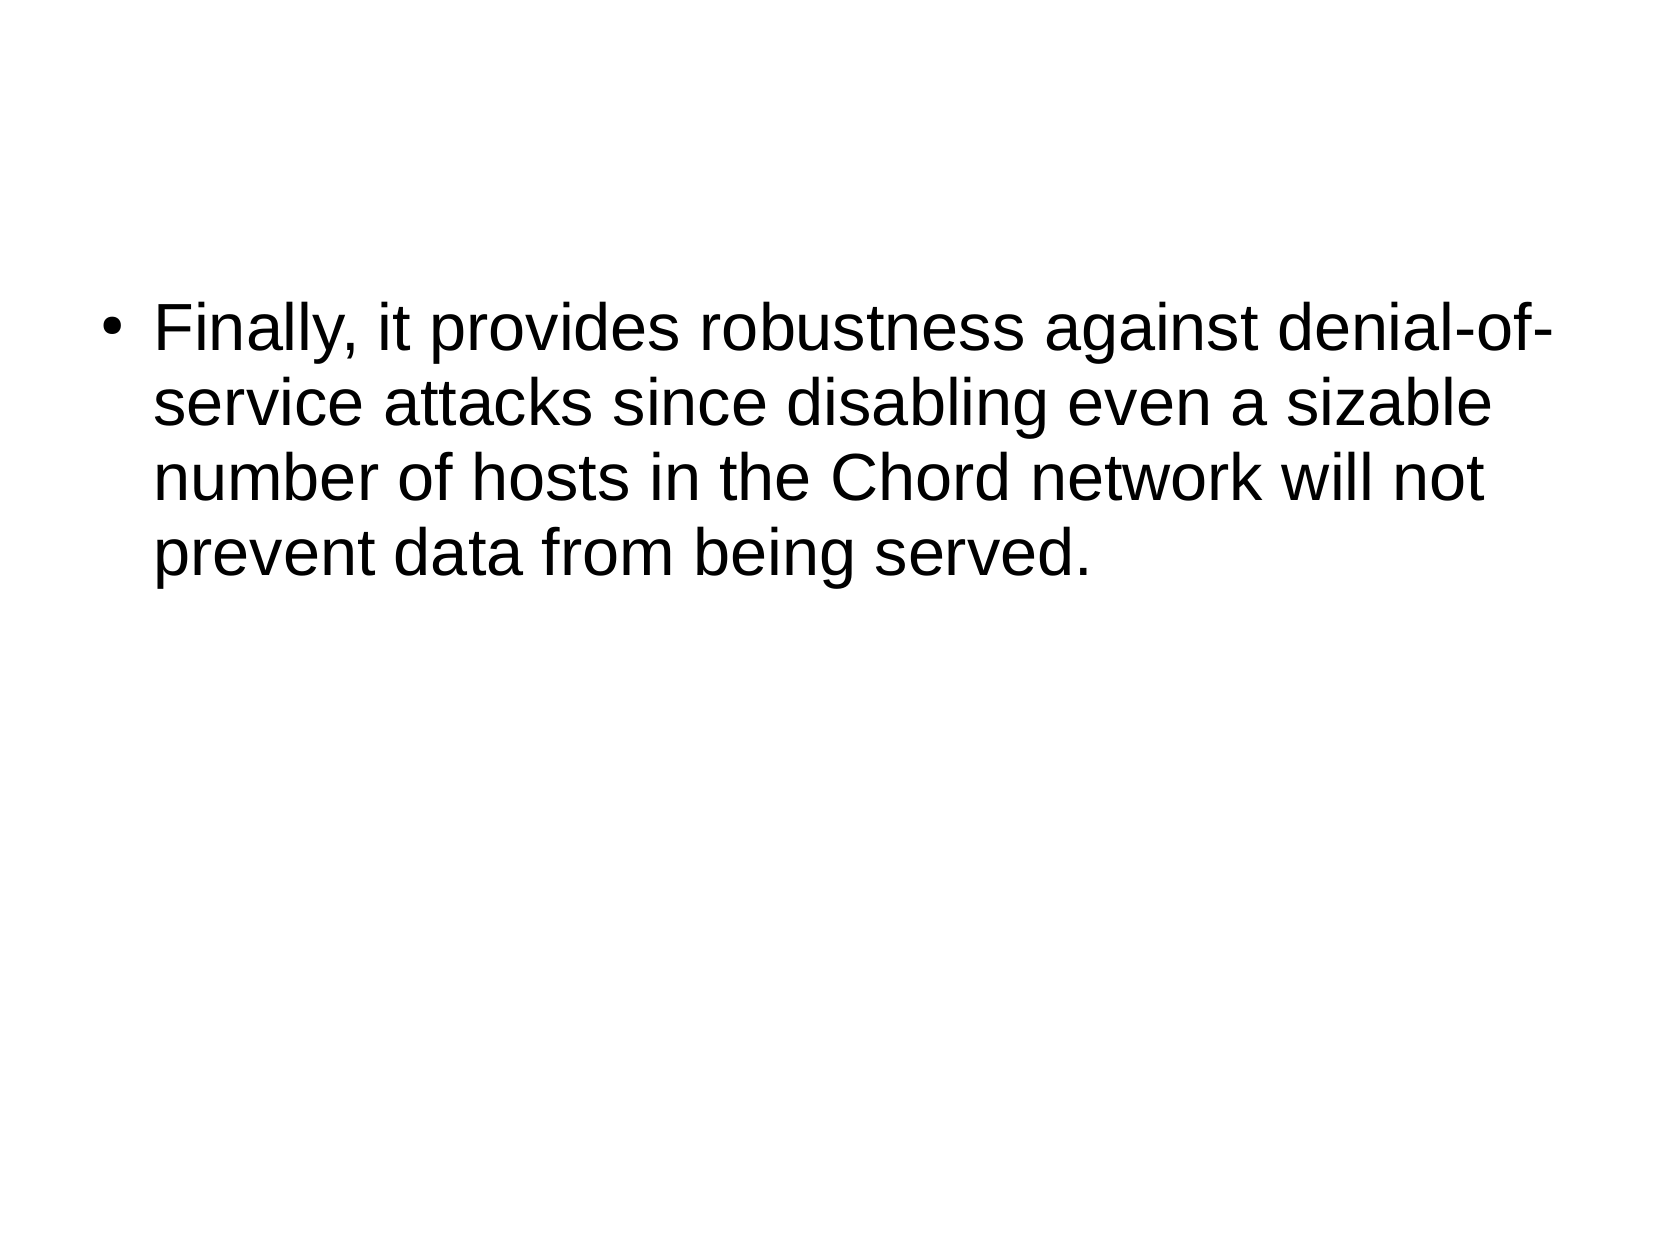

#
Finally, it provides robustness against denial-of-service attacks since disabling even a sizable number of hosts in the Chord network will not prevent data from being served.